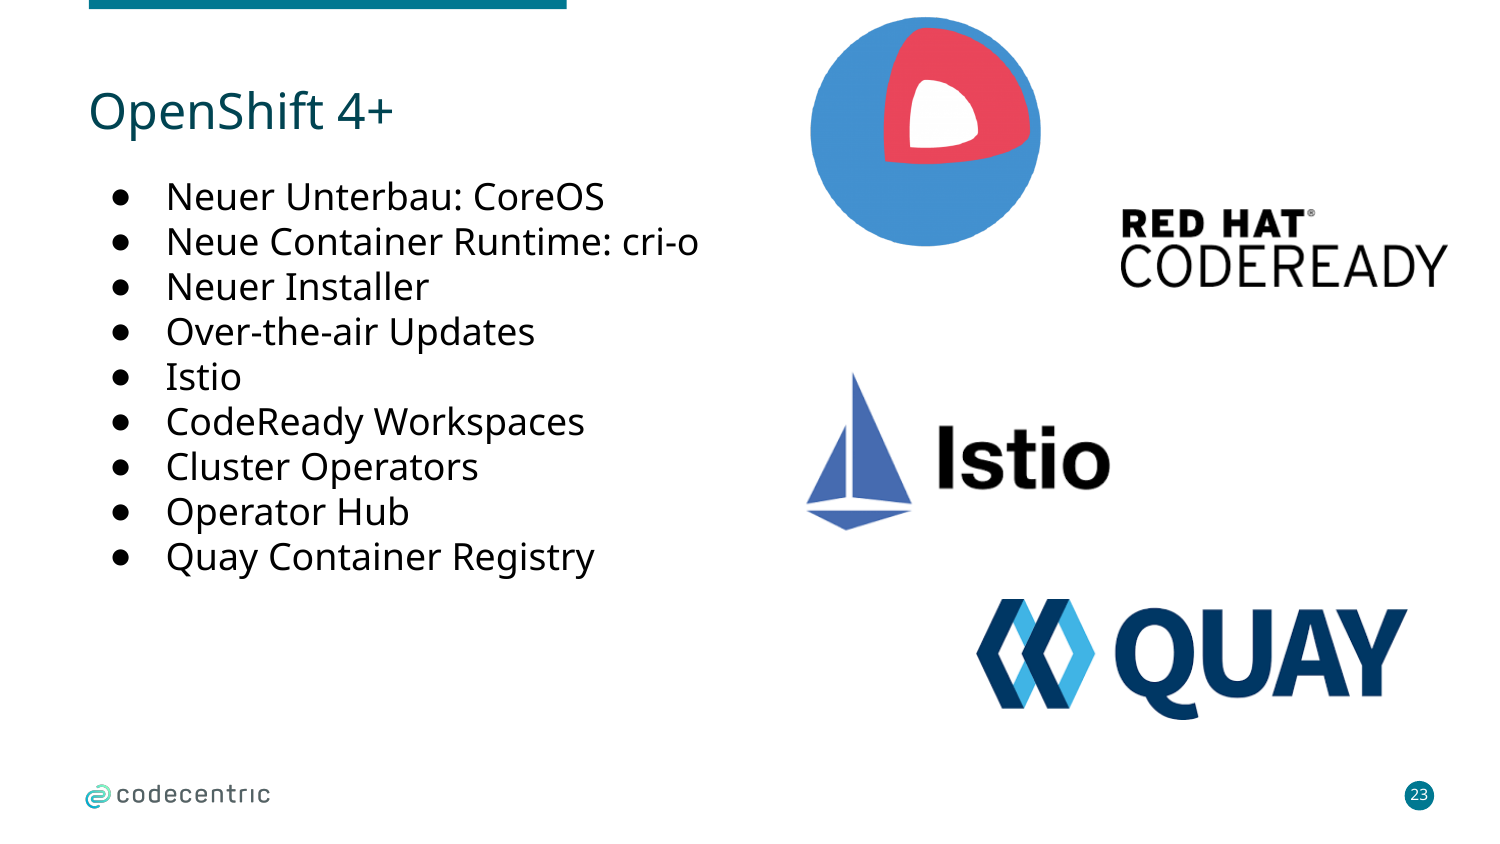

# OpenShift 4+
Neuer Unterbau: CoreOS
Neue Container Runtime: cri-o
Neuer Installer
Over-the-air Updates
Istio
CodeReady Workspaces
Cluster Operators
Operator Hub
Quay Container Registry